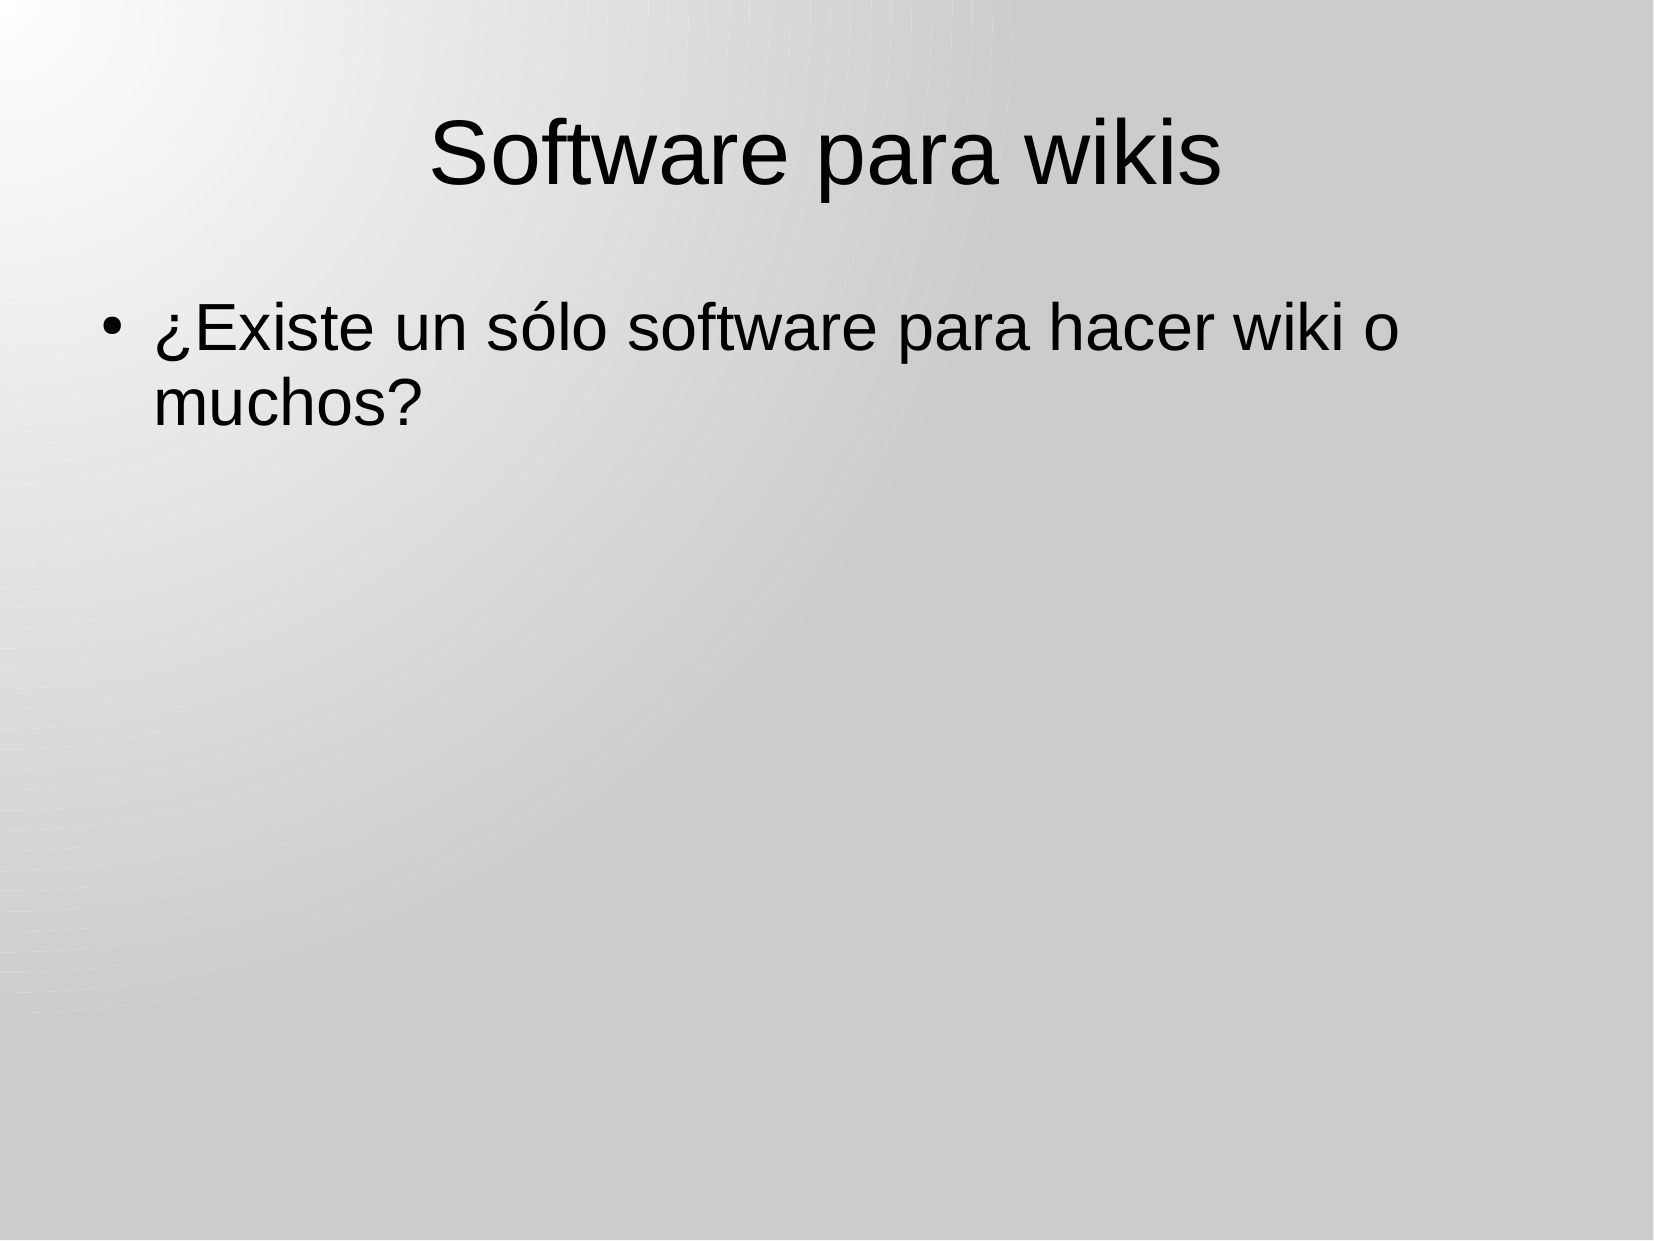

# Software para wikis
¿Existe un sólo software para hacer wiki o muchos?